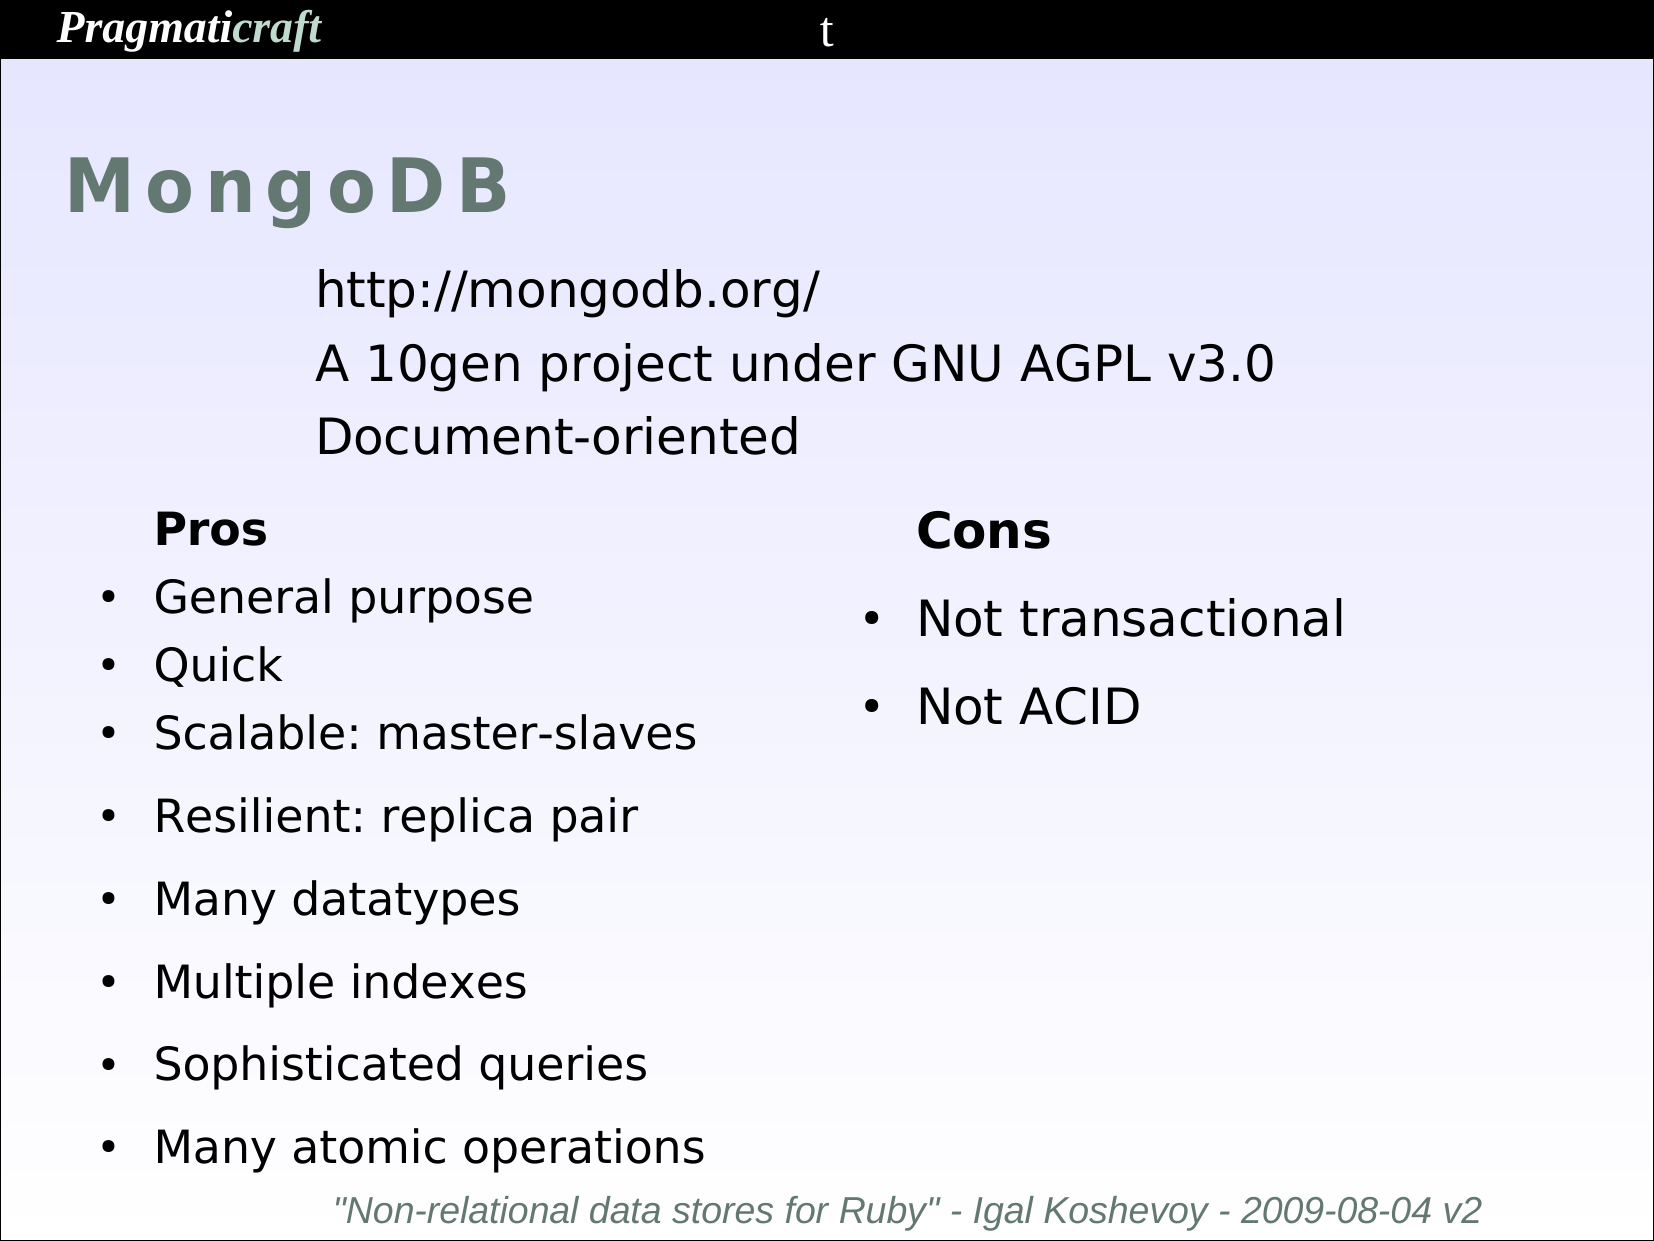

# MongoDB
http://mongodb.org/
A 10gen project under GNU AGPL v3.0
Document-oriented
Pros
General purpose
Quick
Scalable: master-slaves
Resilient: replica pair
Many datatypes
Multiple indexes
Sophisticated queries
Many atomic operations
Cons
Not transactional
Not ACID